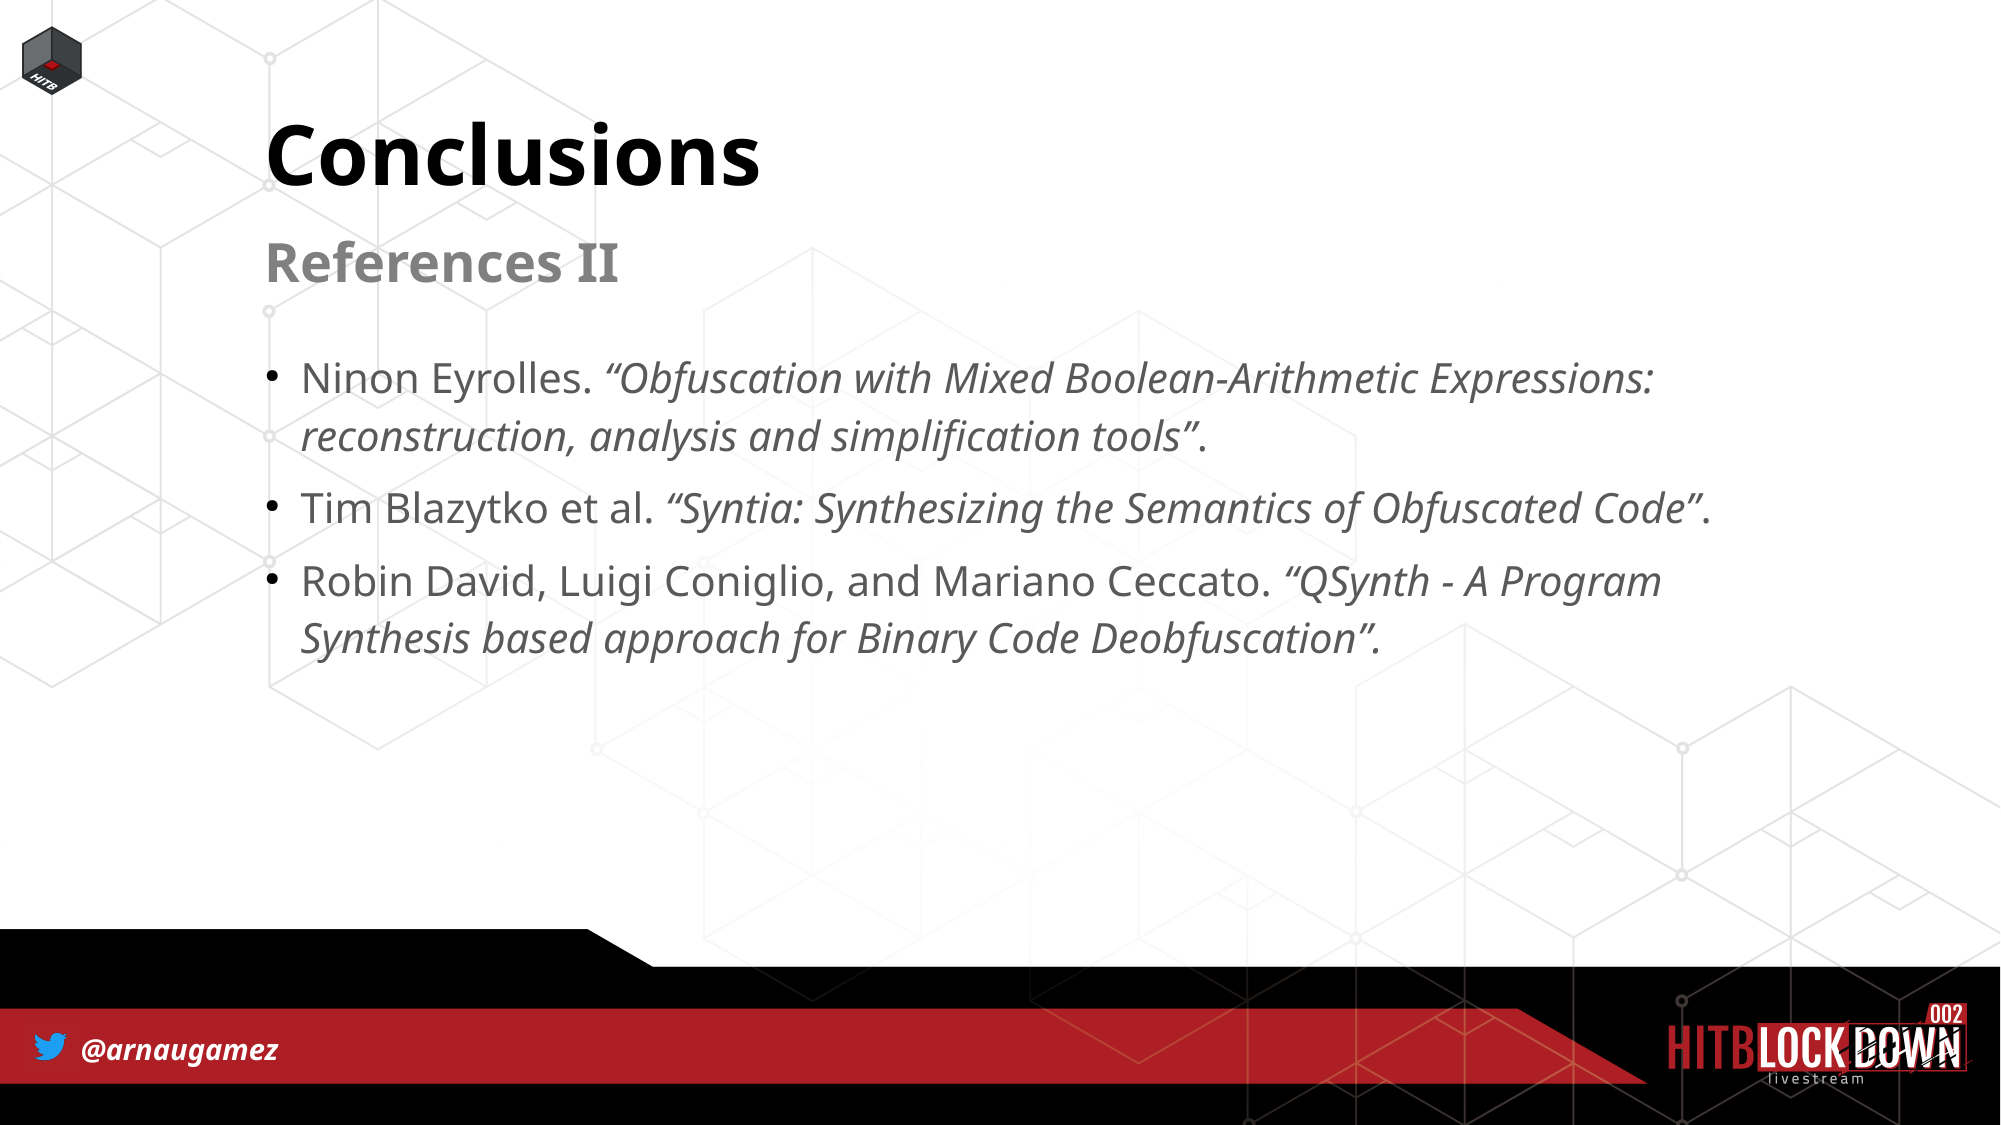

# Conclusions
References II
Ninon Eyrolles. “Obfuscation with Mixed Boolean-Arithmetic Expressions: reconstruction, analysis and simplification tools”.
Tim Blazytko et al. “Syntia: Synthesizing the Semantics of Obfuscated Code”.
Robin David, Luigi Coniglio, and Mariano Ceccato. “QSynth - A Program Synthesis based approach for Binary Code Deobfuscation”.